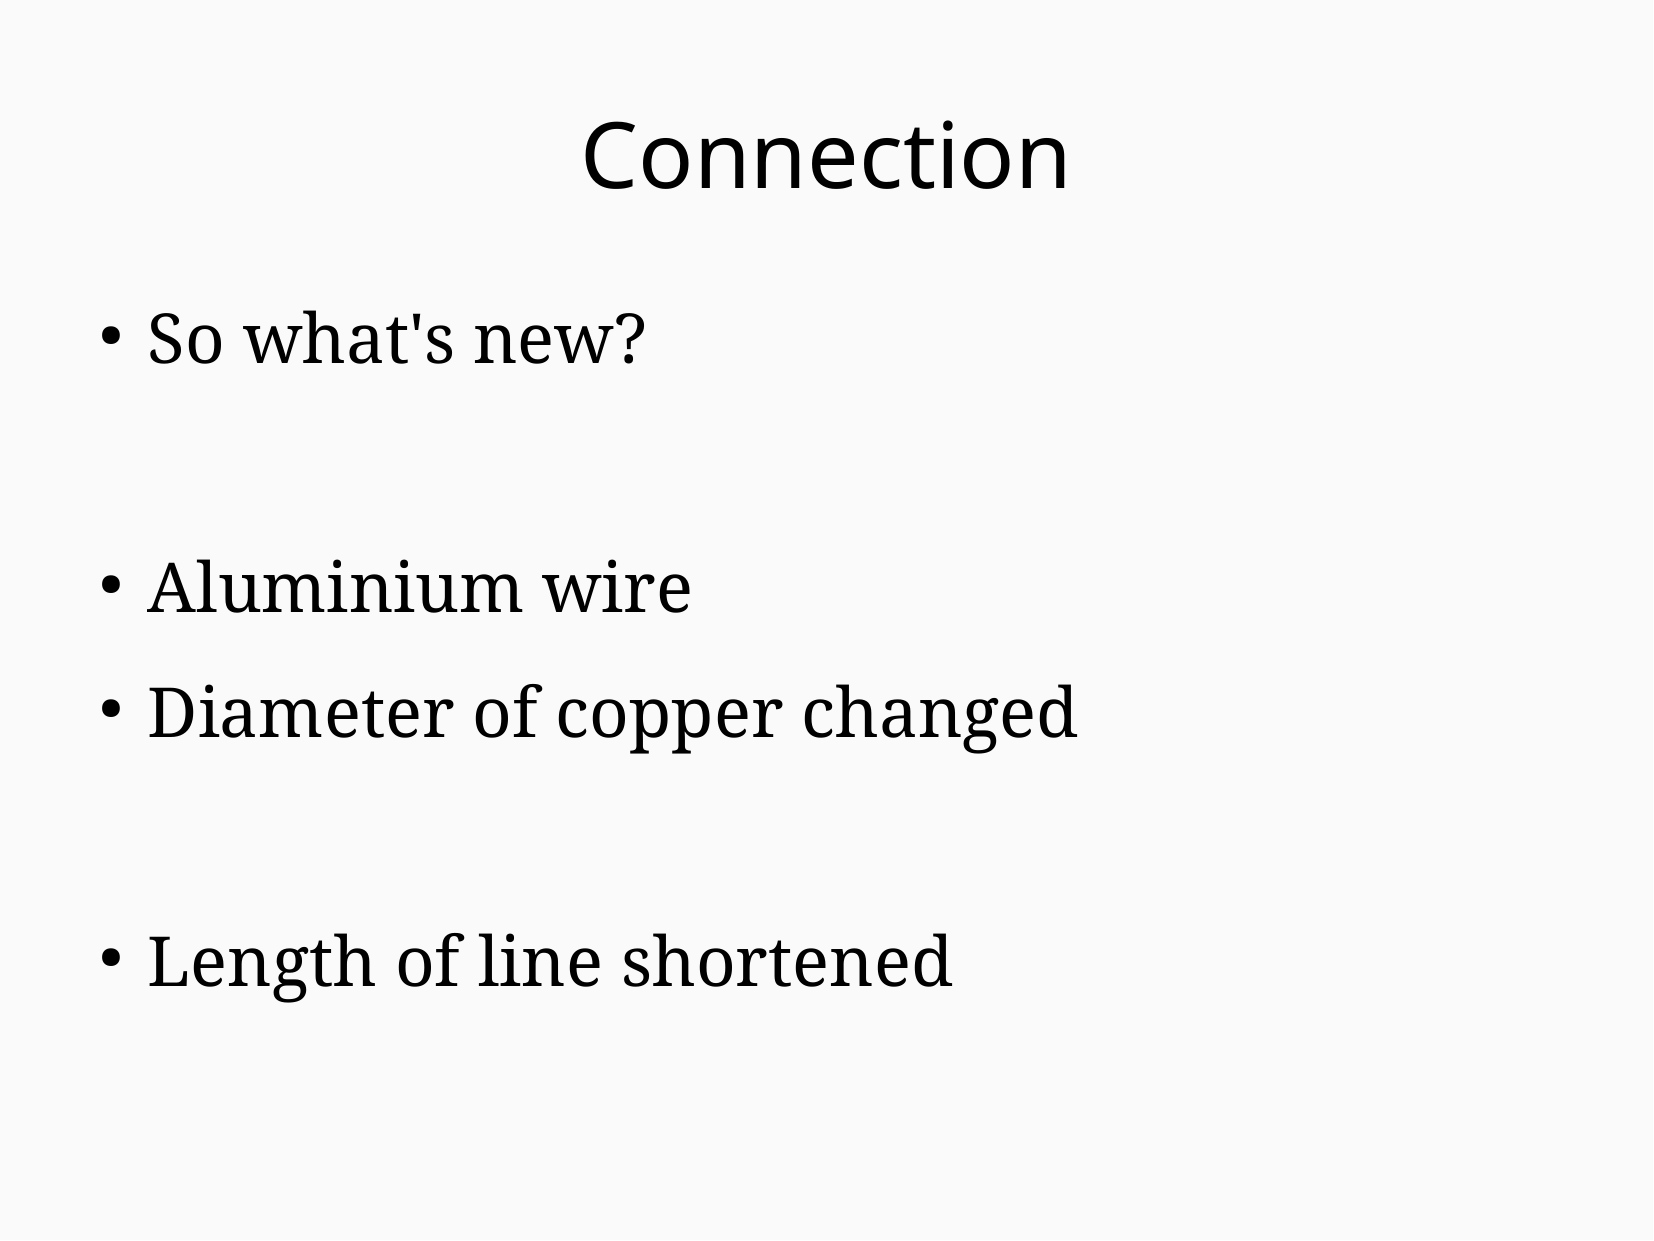

# Connection
So what's new?
Aluminium wire
Diameter of copper changed
Length of line shortened